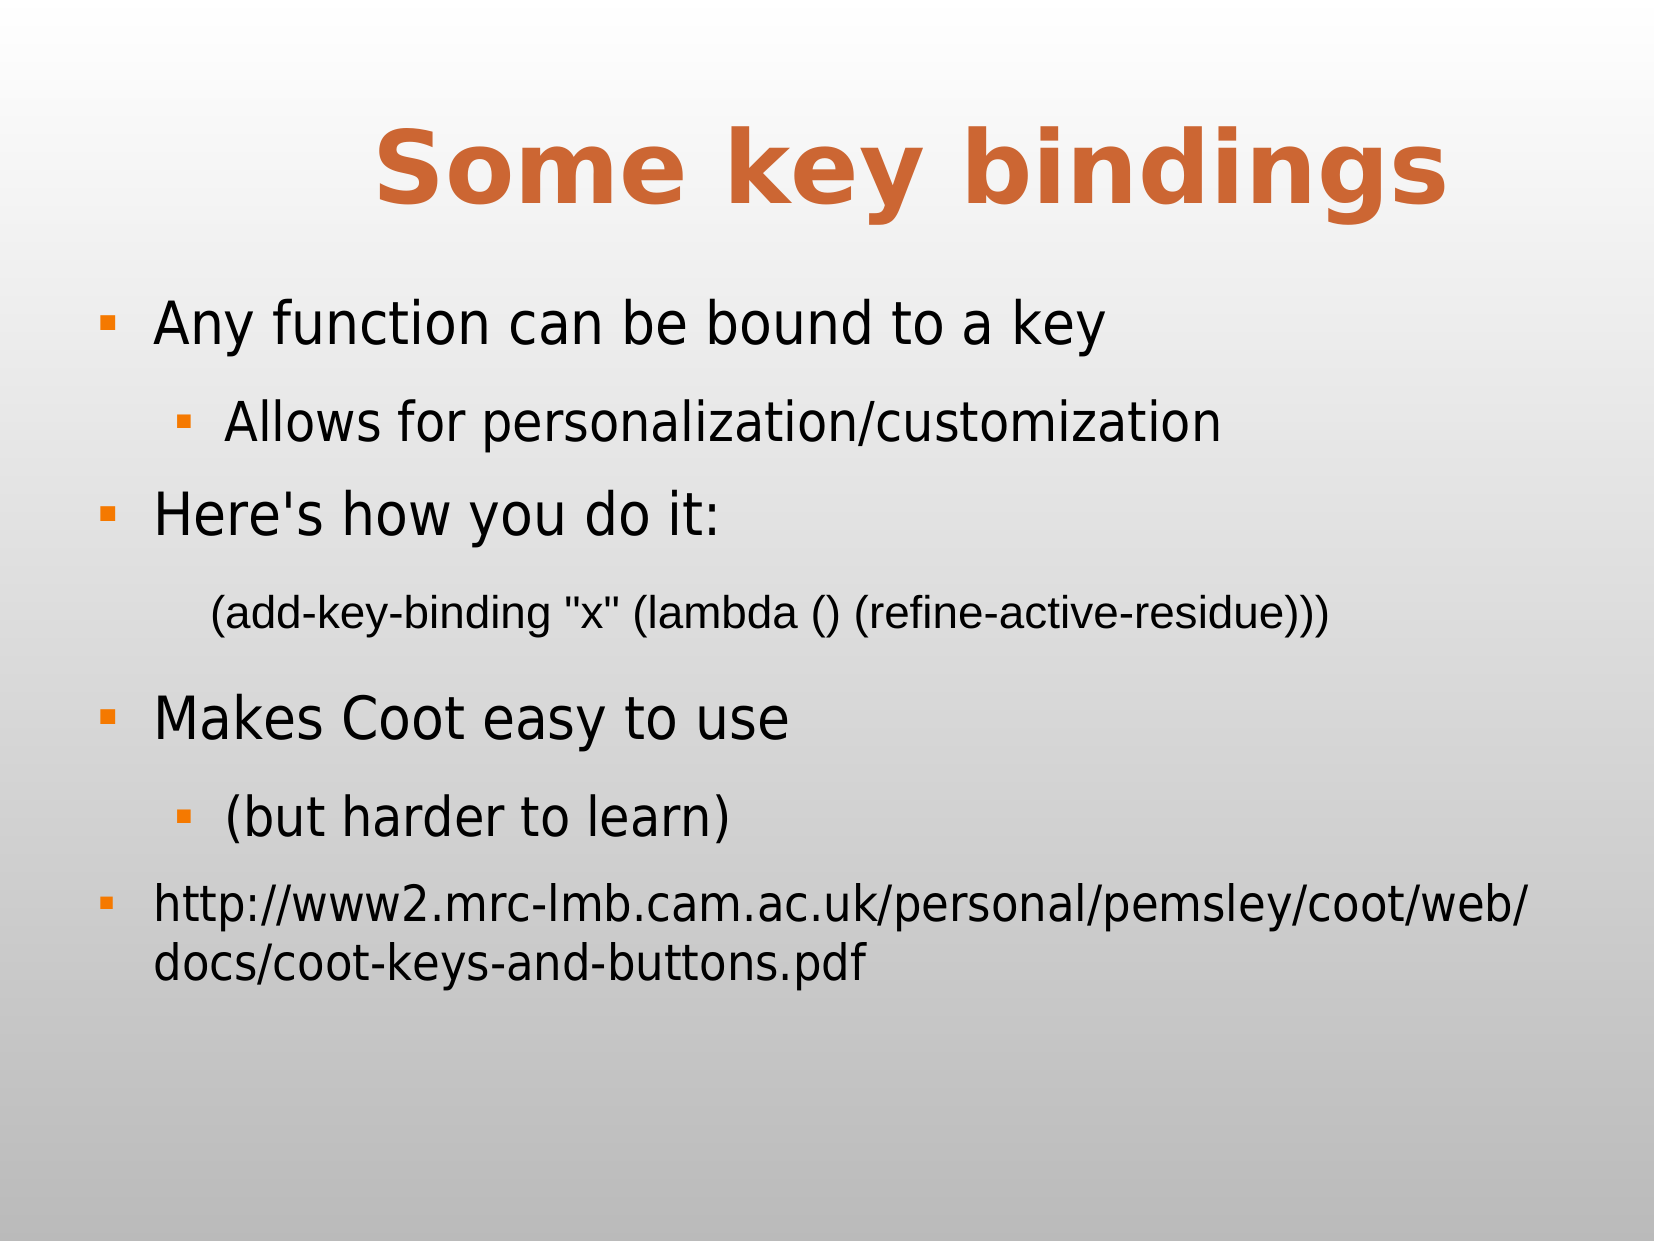

# Some key bindings
Any function can be bound to a key
Allows for personalization/customization
Here's how you do it:
Makes Coot easy to use
(but harder to learn)
http://www2.mrc-lmb.cam.ac.uk/personal/pemsley/coot/web/docs/coot-keys-and-buttons.pdf
(add-key-binding "x" (lambda () (refine-active-residue)))